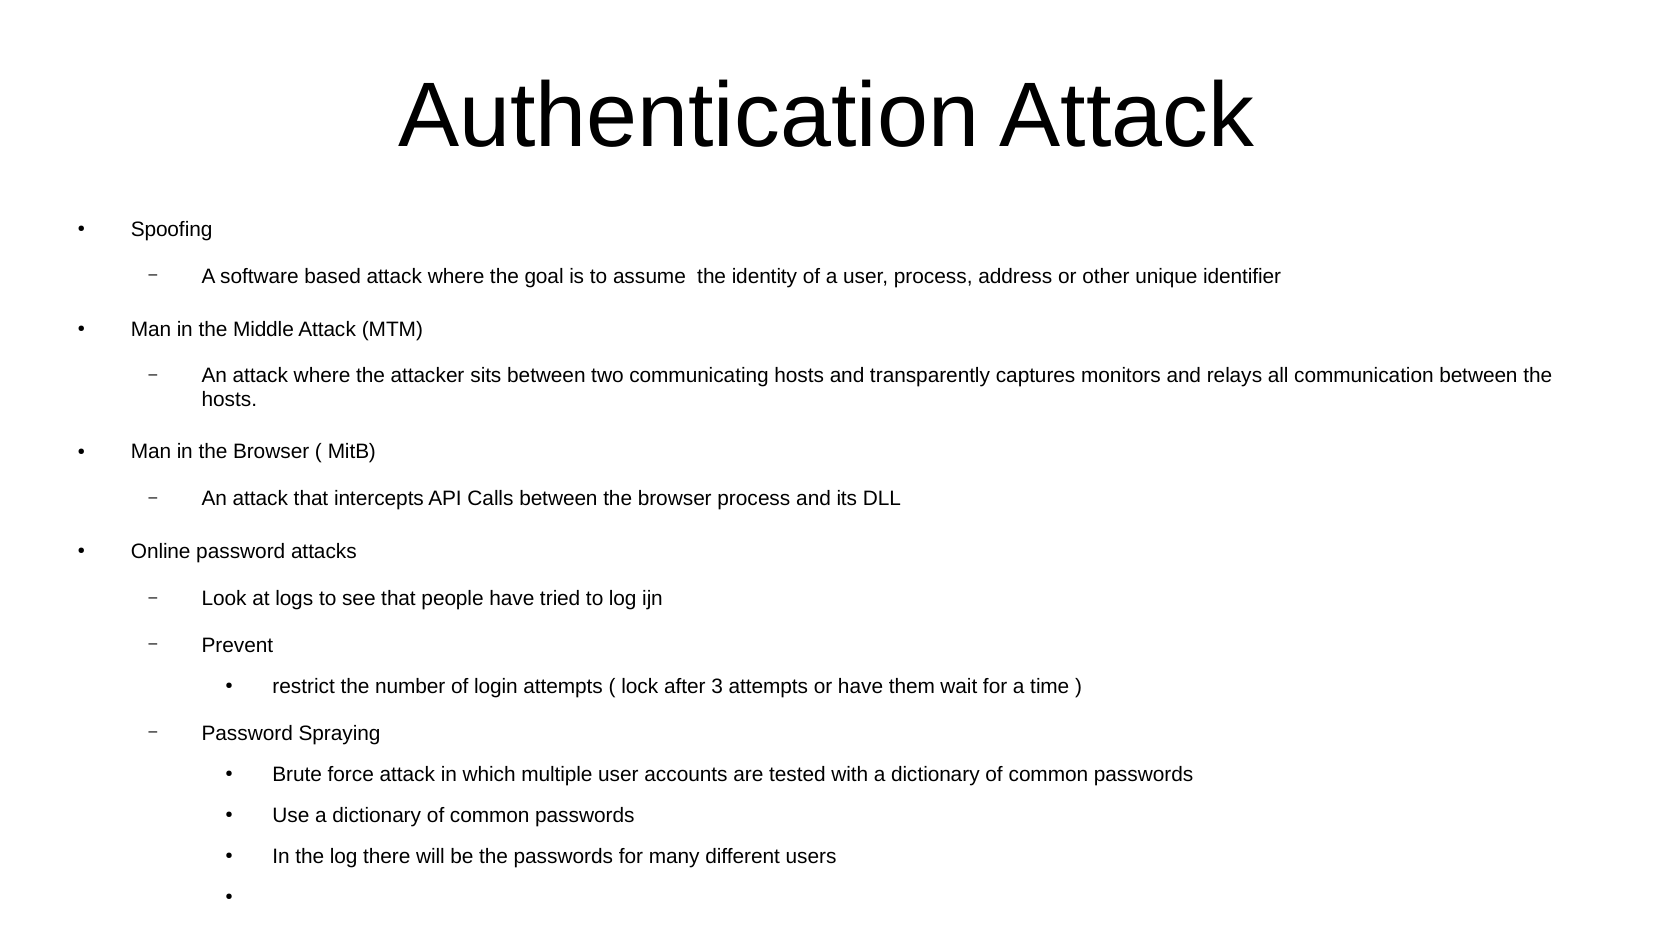

# Authentication Attack
Spoofing
A software based attack where the goal is to assume the identity of a user, process, address or other unique identifier
Man in the Middle Attack (MTM)
An attack where the attacker sits between two communicating hosts and transparently captures monitors and relays all communication between the hosts.
Man in the Browser ( MitB)
An attack that intercepts API Calls between the browser process and its DLL
Online password attacks
Look at logs to see that people have tried to log ijn
Prevent
restrict the number of login attempts ( lock after 3 attempts or have them wait for a time )
Password Spraying
Brute force attack in which multiple user accounts are tested with a dictionary of common passwords
Use a dictionary of common passwords
In the log there will be the passwords for many different users